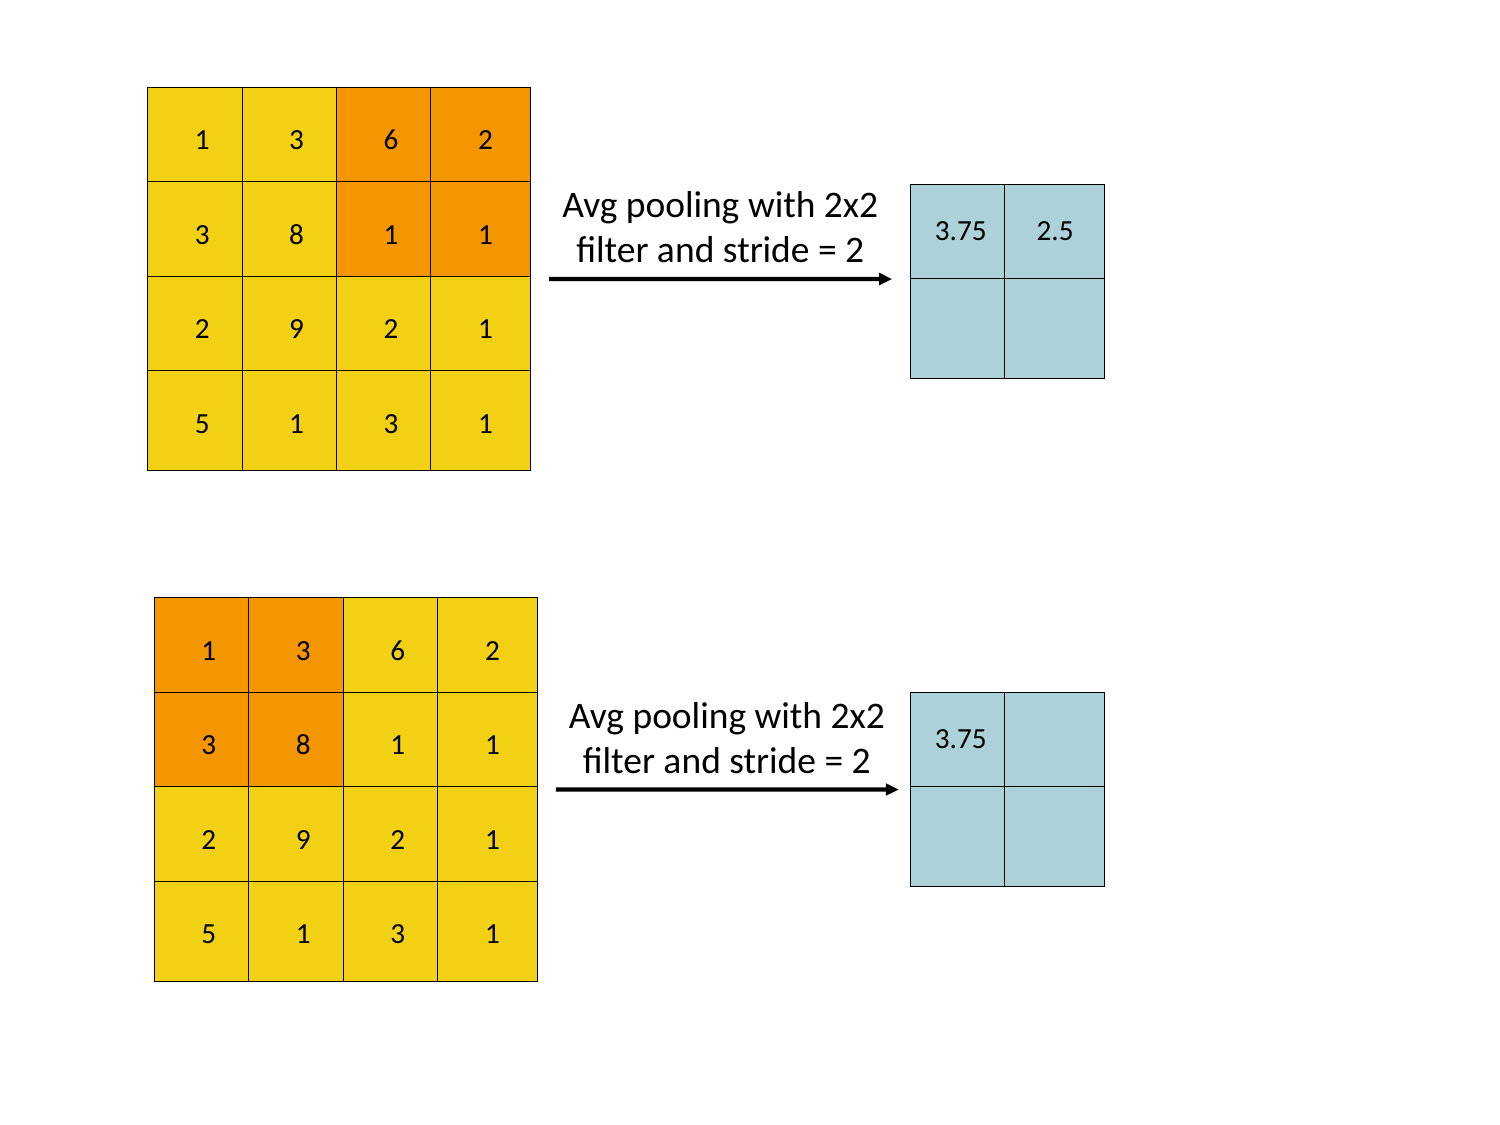

1
3
6
2
Avg pooling with 2x2 filter and stride = 2
3
8
1
1
3.75
2.5
2
9
2
1
5
1
3
1
1
3
6
2
Avg pooling with 2x2 filter and stride = 2
3
8
1
1
3.75
2
9
2
1
5
1
3
1